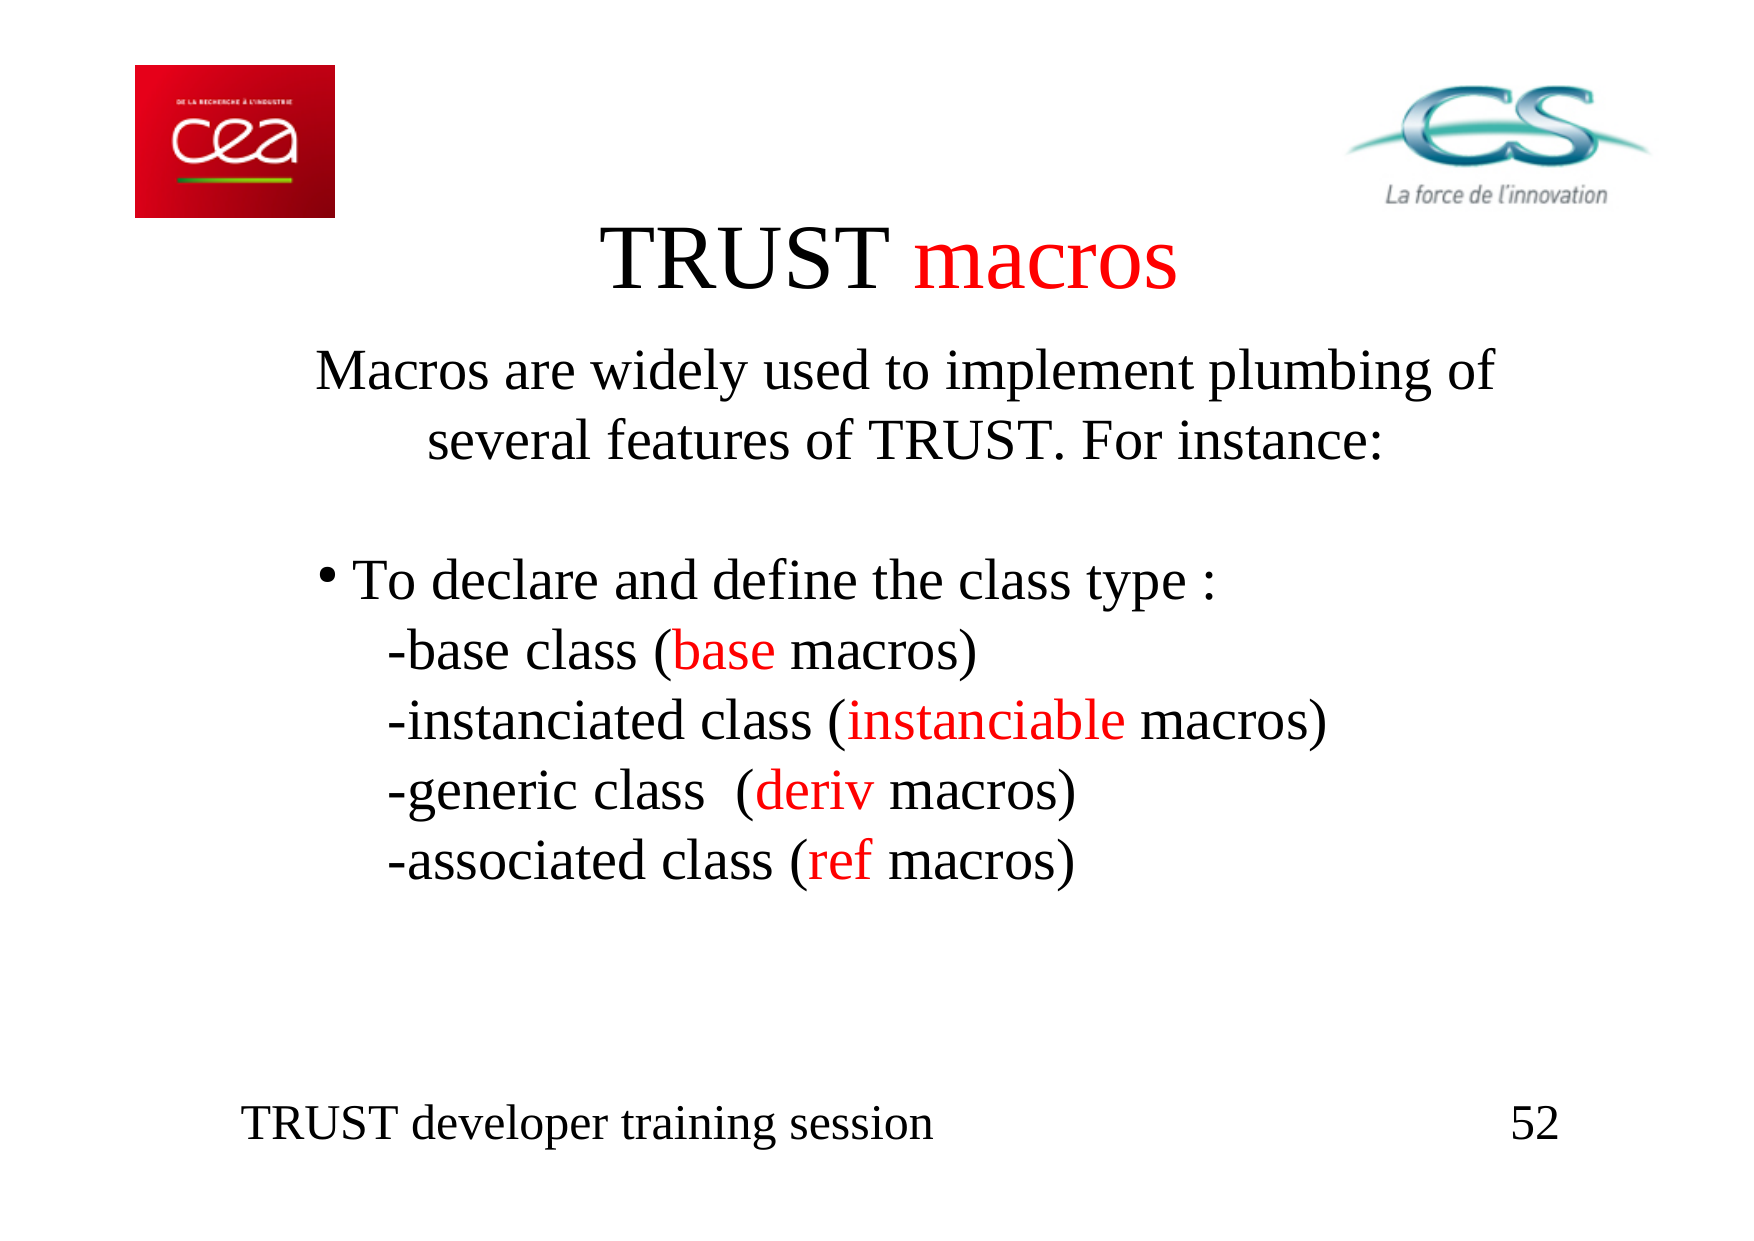

# TRUST macros
Macros are widely used to implement plumbing of several features of TRUST. For instance:
To declare and define the class type :
-base class (base macros)
-instanciated class (instanciable macros)
-generic class (deriv macros)
-associated class (ref macros)
TRUST developer training session
52